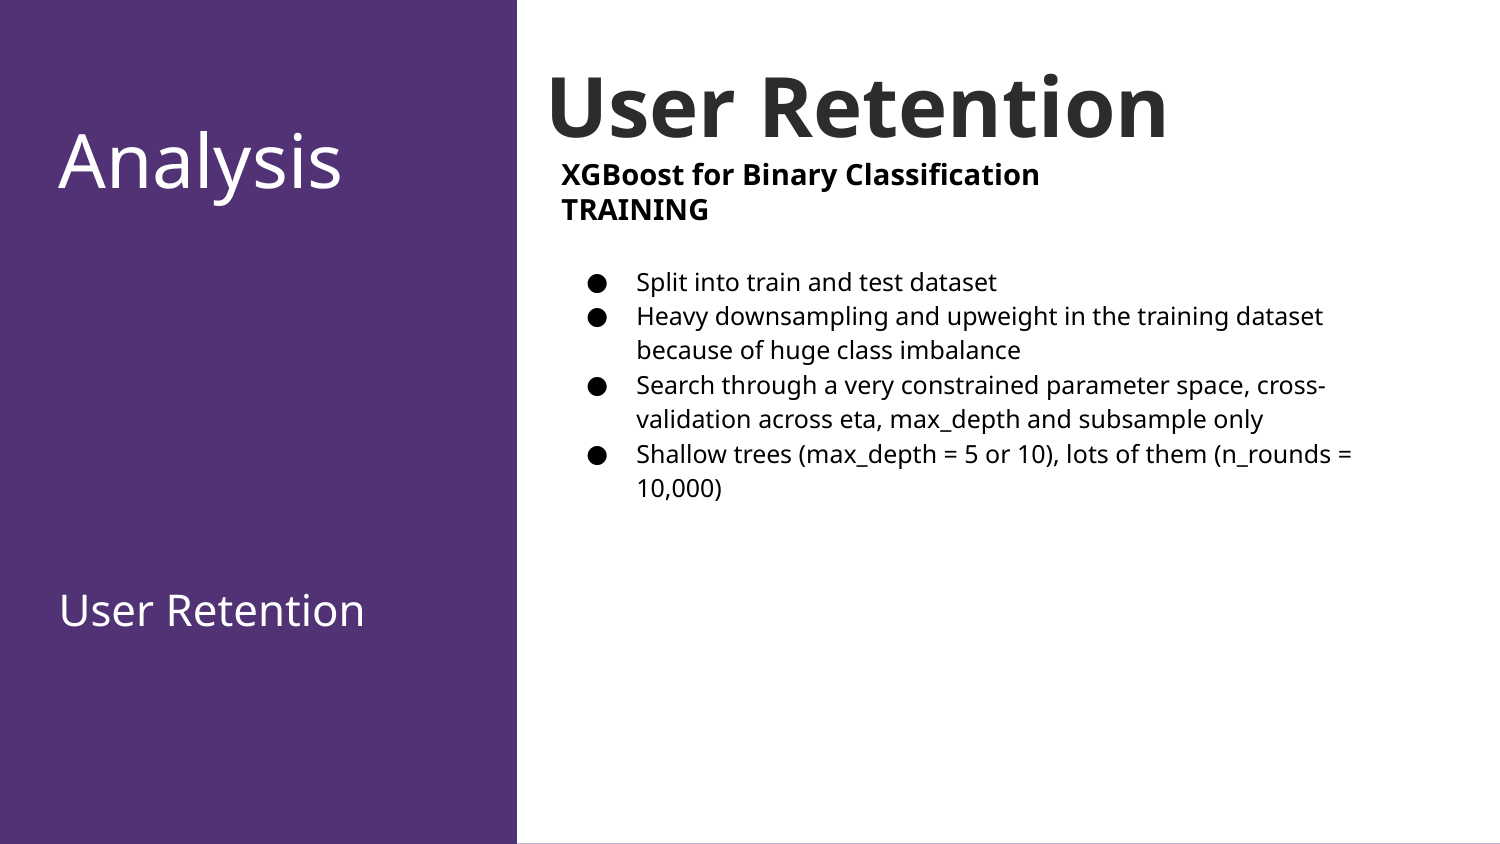

User Retention
# Analysis
XGBoost for Binary Classification
TRAINING
Split into train and test dataset
Heavy downsampling and upweight in the training dataset because of huge class imbalance
Search through a very constrained parameter space, cross-validation across eta, max_depth and subsample only
Shallow trees (max_depth = 5 or 10), lots of them (n_rounds = 10,000)
User Retention